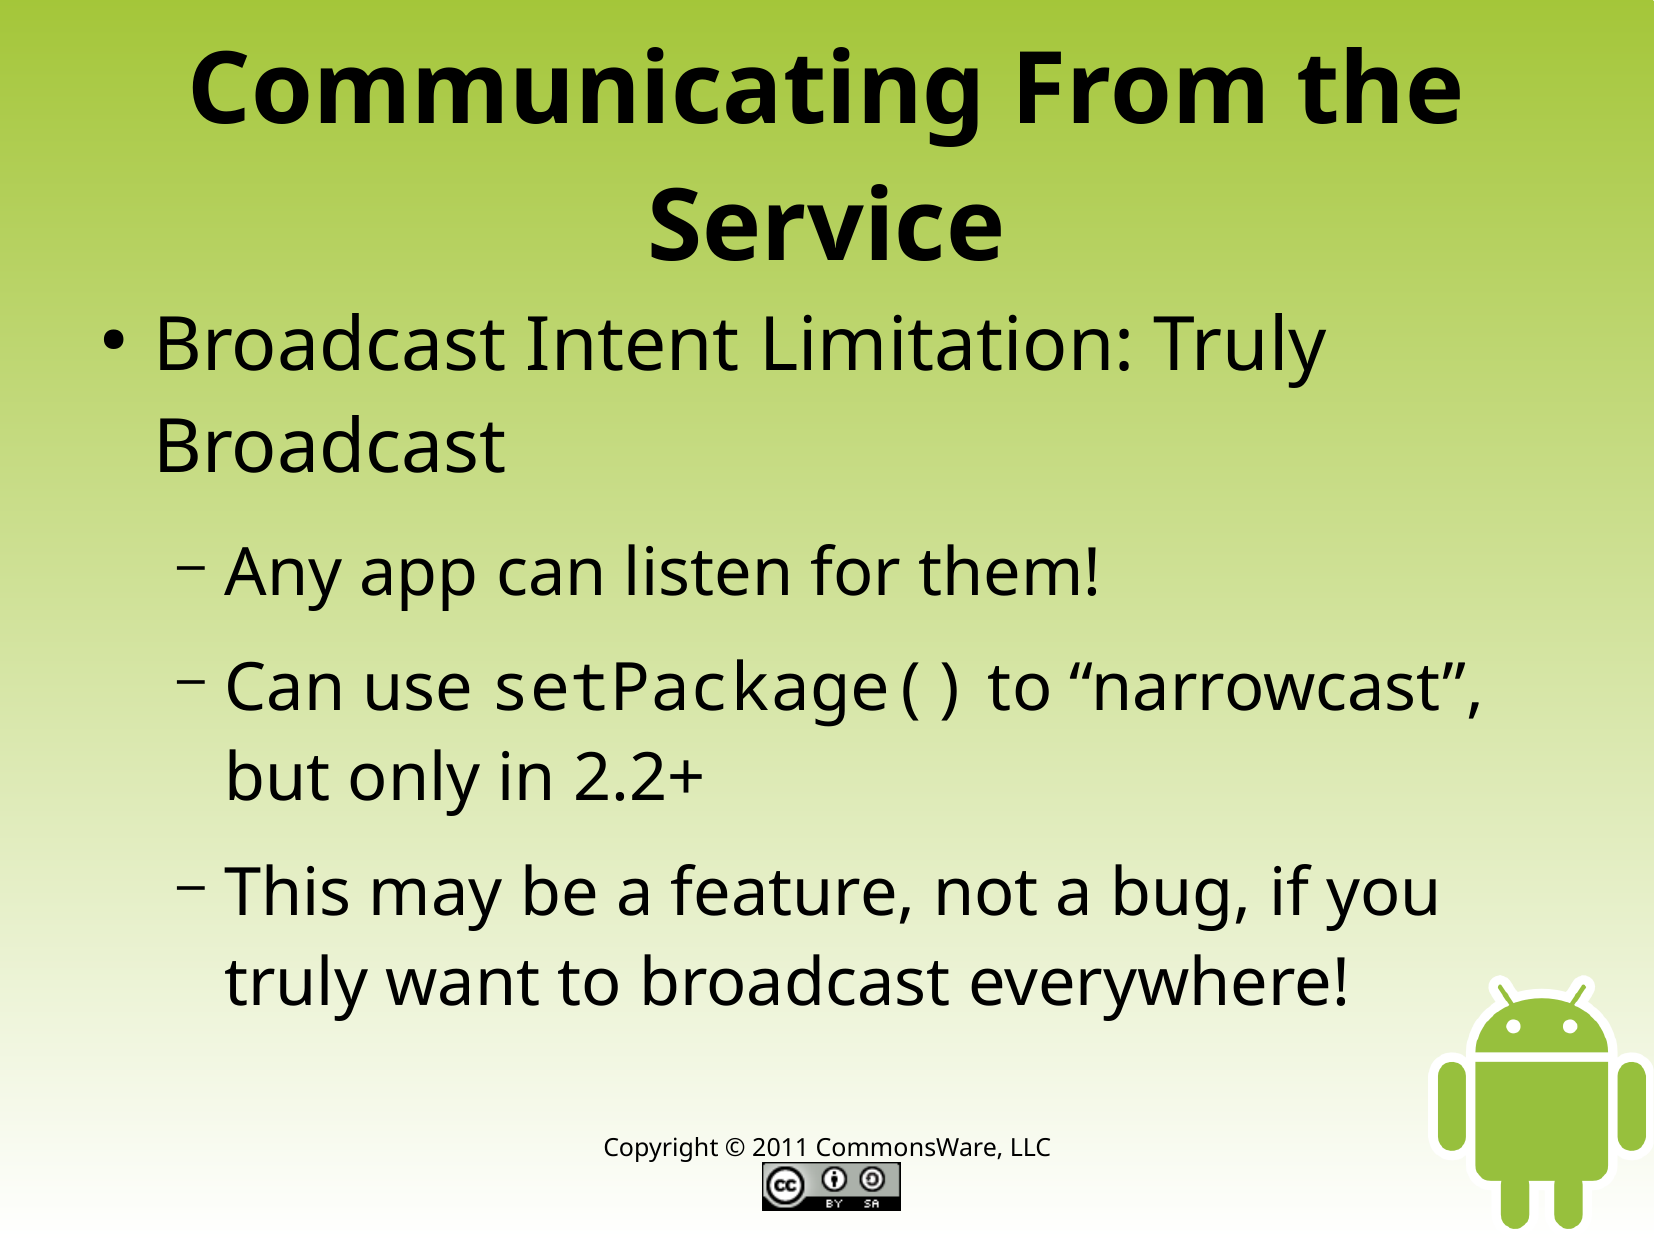

# Communicating From the Service
Broadcast Intent Limitation: Truly Broadcast
Any app can listen for them!
Can use setPackage() to “narrowcast”, but only in 2.2+
This may be a feature, not a bug, if you truly want to broadcast everywhere!